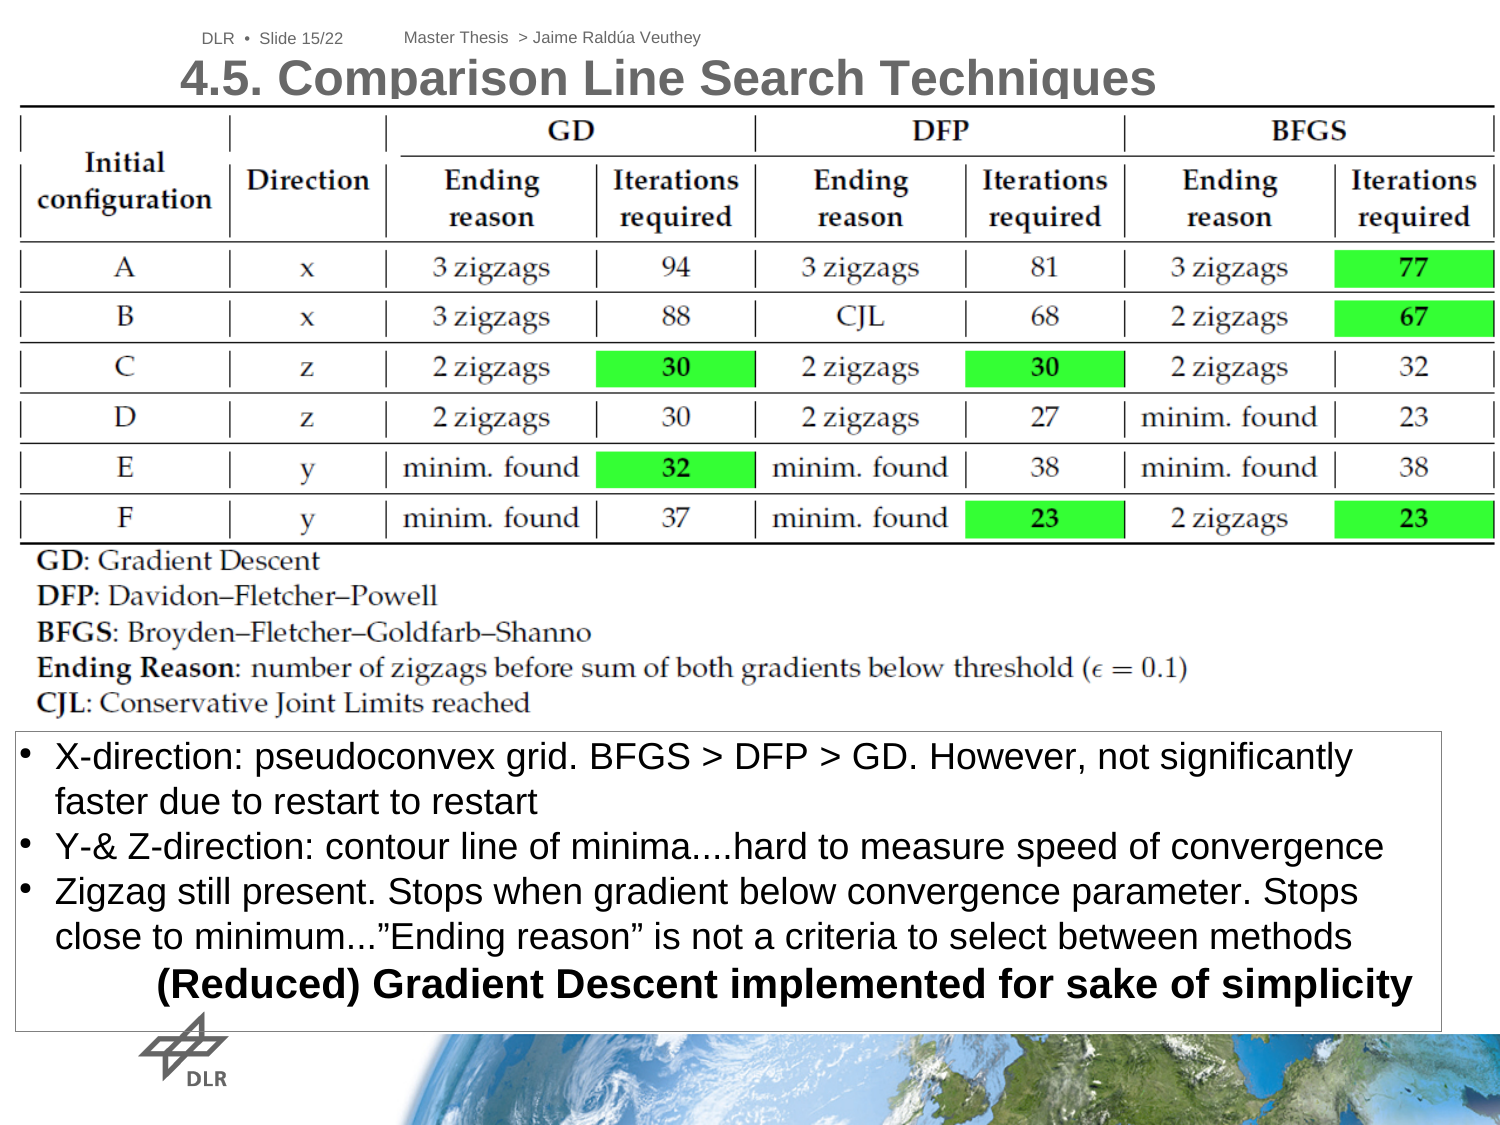

# 4.5. Comparison Line Search Techniques
X-direction: pseudoconvex grid. BFGS > DFP > GD. However, not significantly faster due to restart to restart
Y-& Z-direction: contour line of minima....hard to measure speed of convergence
Zigzag still present. Stops when gradient below convergence parameter. Stops close to minimum...”Ending reason” is not a criteria to select between methods
(Reduced) Gradient Descent implemented for sake of simplicity